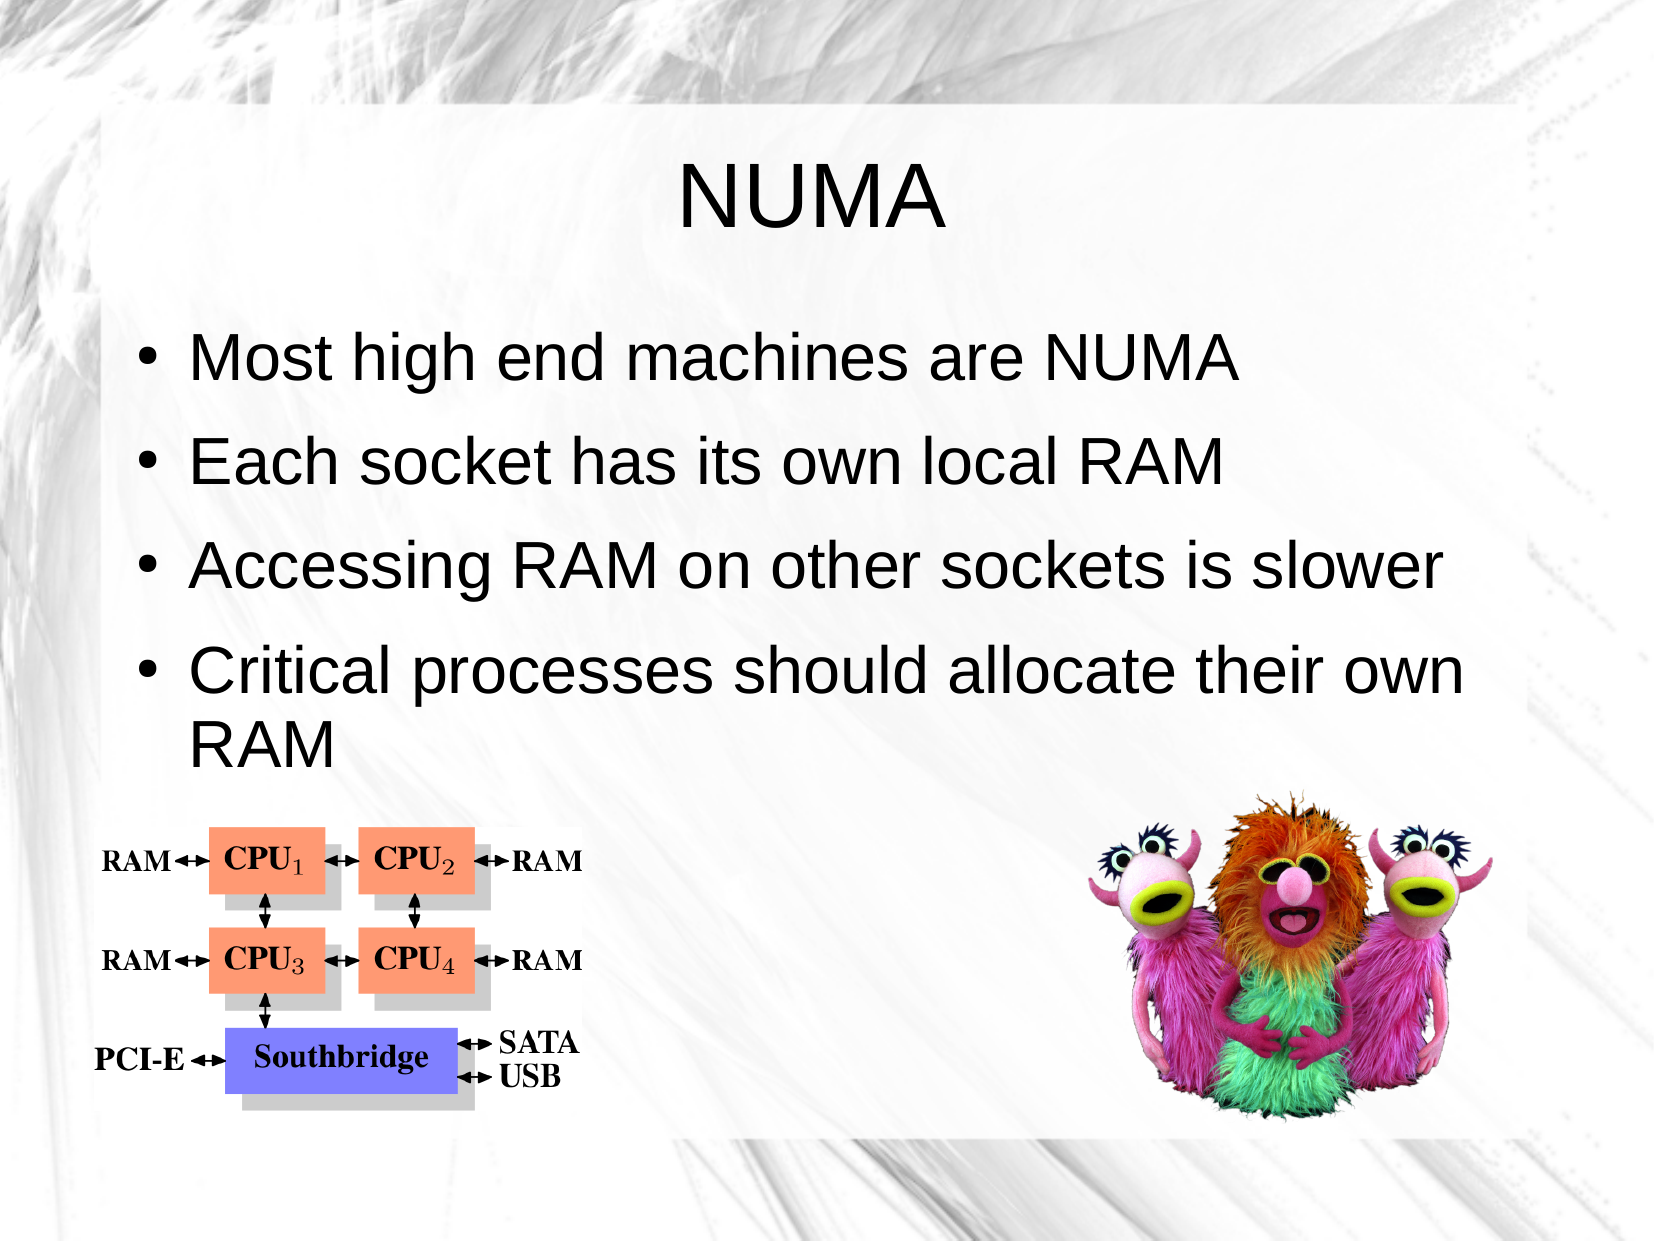

# NUMA
Most high end machines are NUMA
Each socket has its own local RAM
Accessing RAM on other sockets is slower
Critical processes should allocate their own RAM